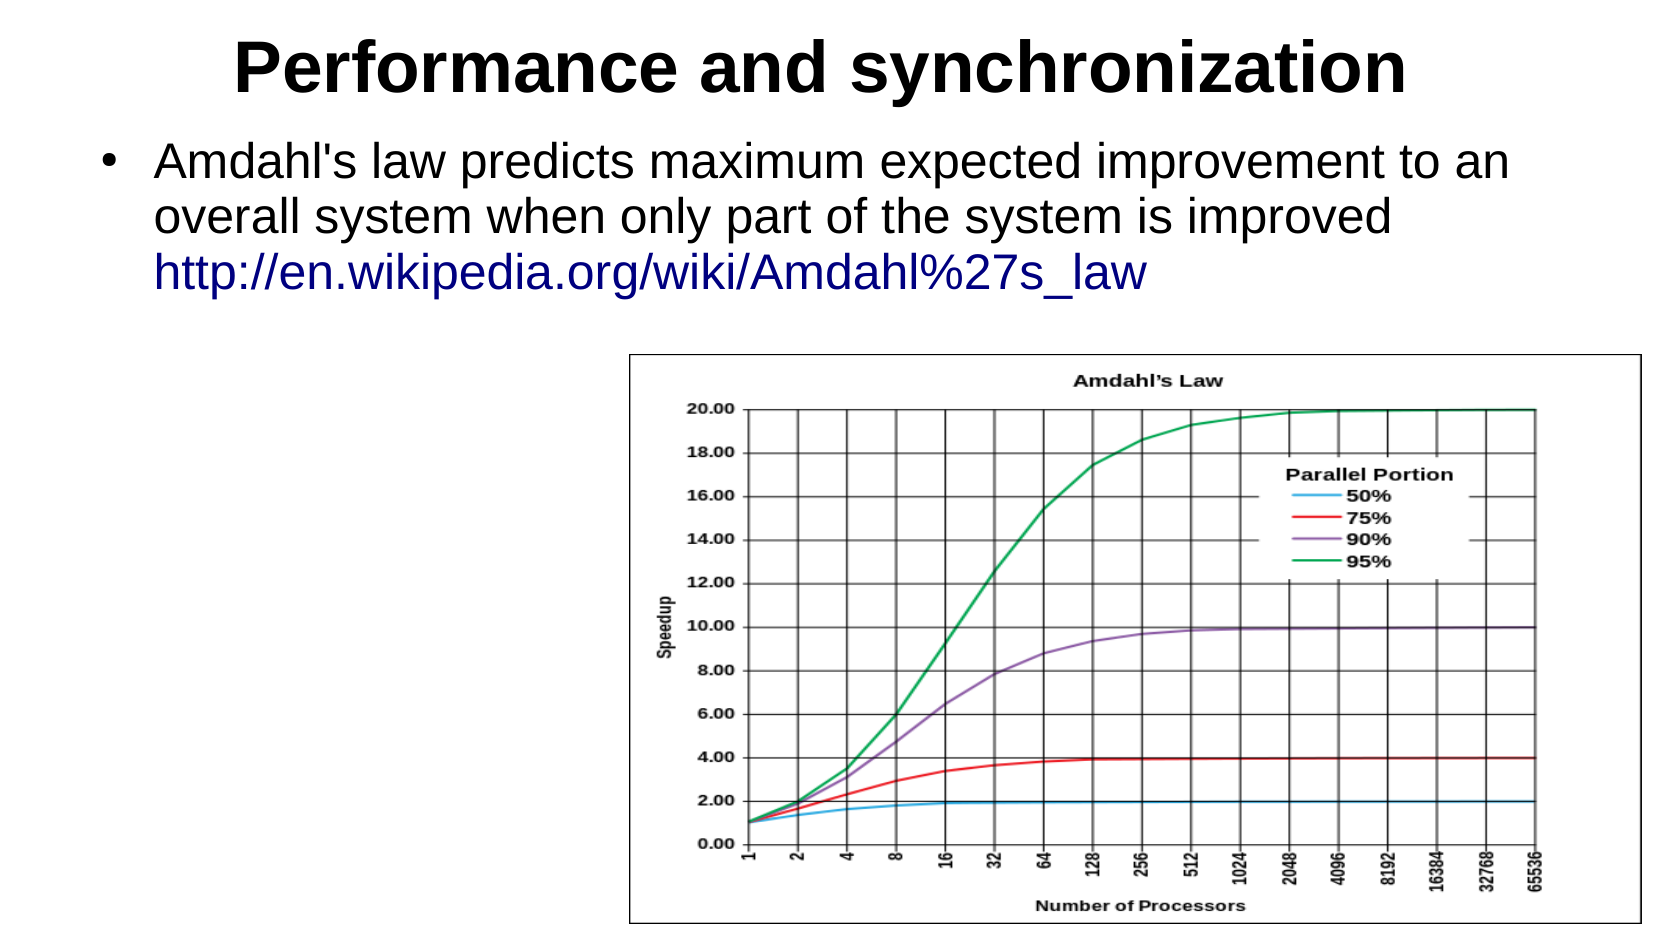

# Performance and synchronization
Amdahl's law predicts maximum expected improvement to an overall system when only part of the system is improved
http://en.wikipedia.org/wiki/Amdahl%27s_law